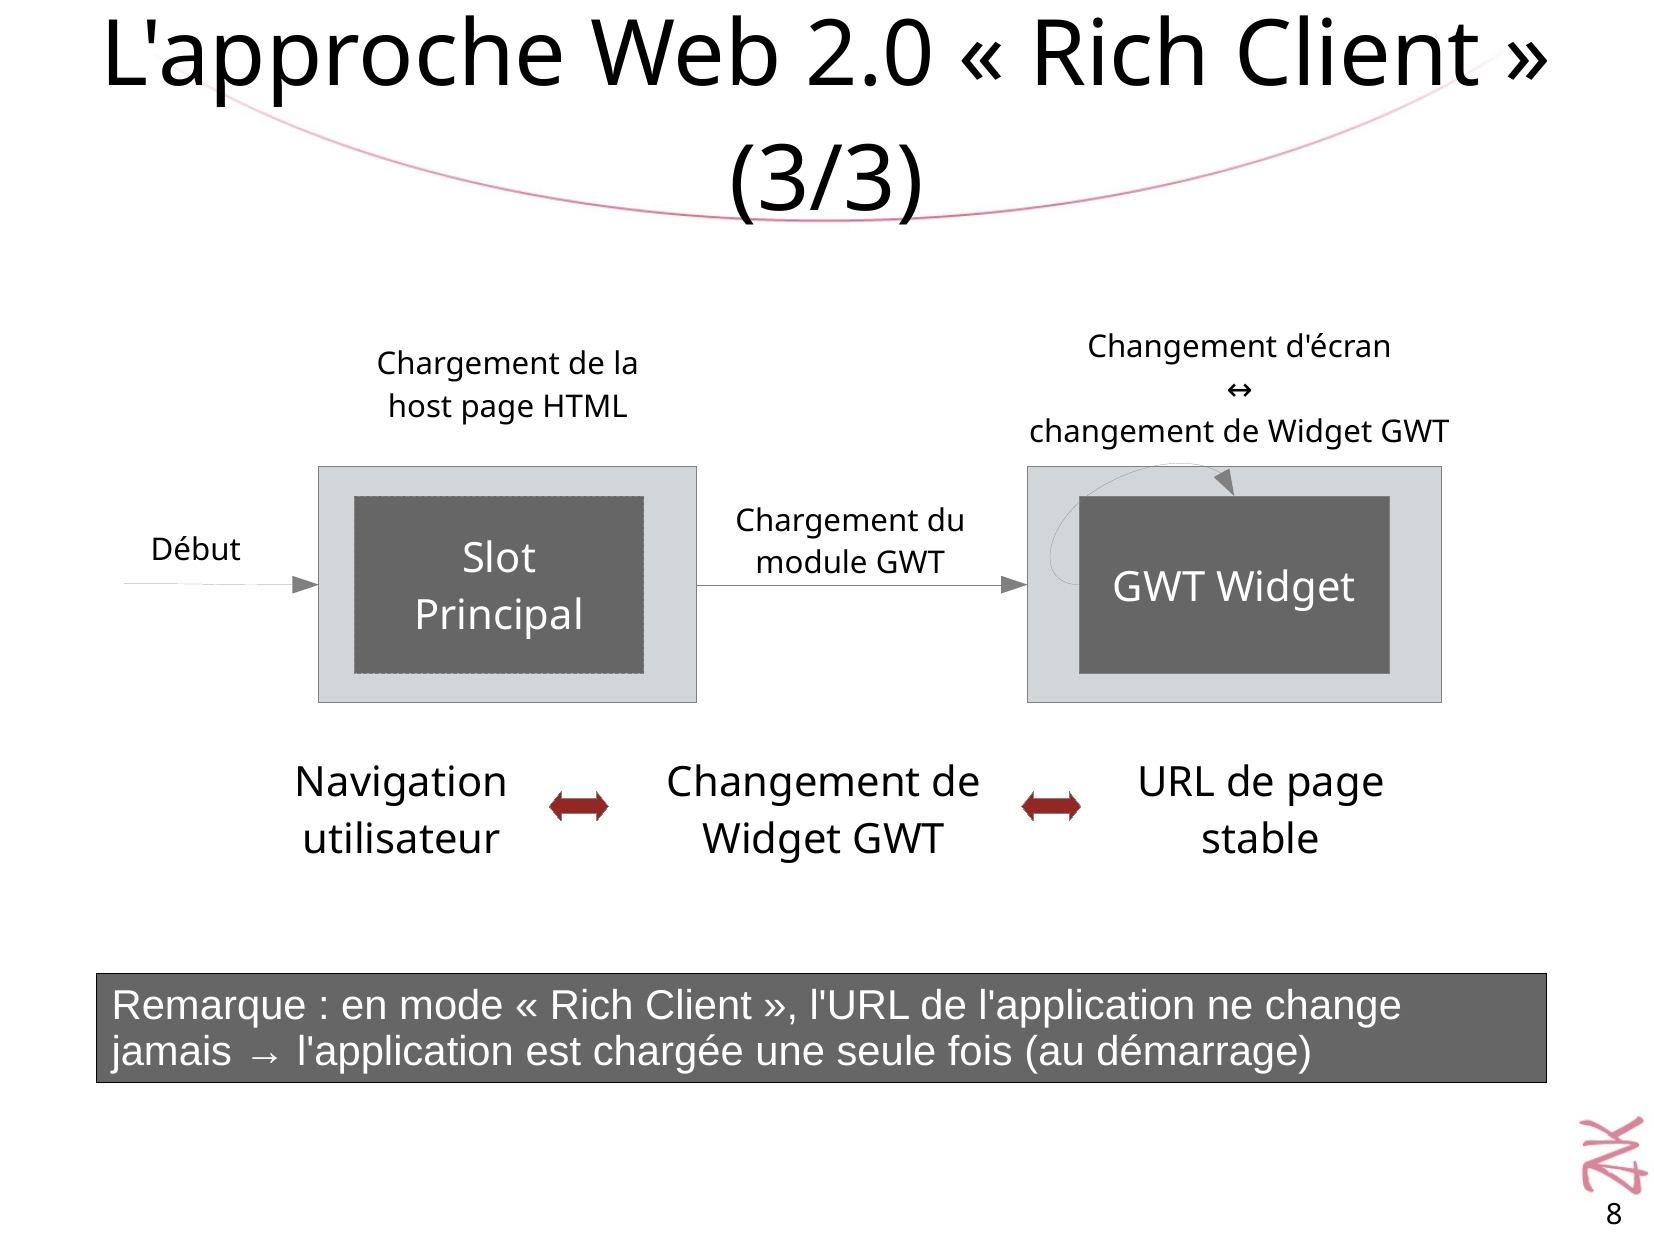

# L'approche Web 2.0 « Rich Client » (3/3)
Changement d'écran
↔
changement de Widget GWT
Chargement de la host page HTML
Chargement du module GWT
Slot
Principal
GWT Widget
Début
Navigation utilisateur
Changement de Widget GWT
URL de page stable
Remarque : en mode « Rich Client », l'URL de l'application ne change jamais → l'application est chargée une seule fois (au démarrage)
8